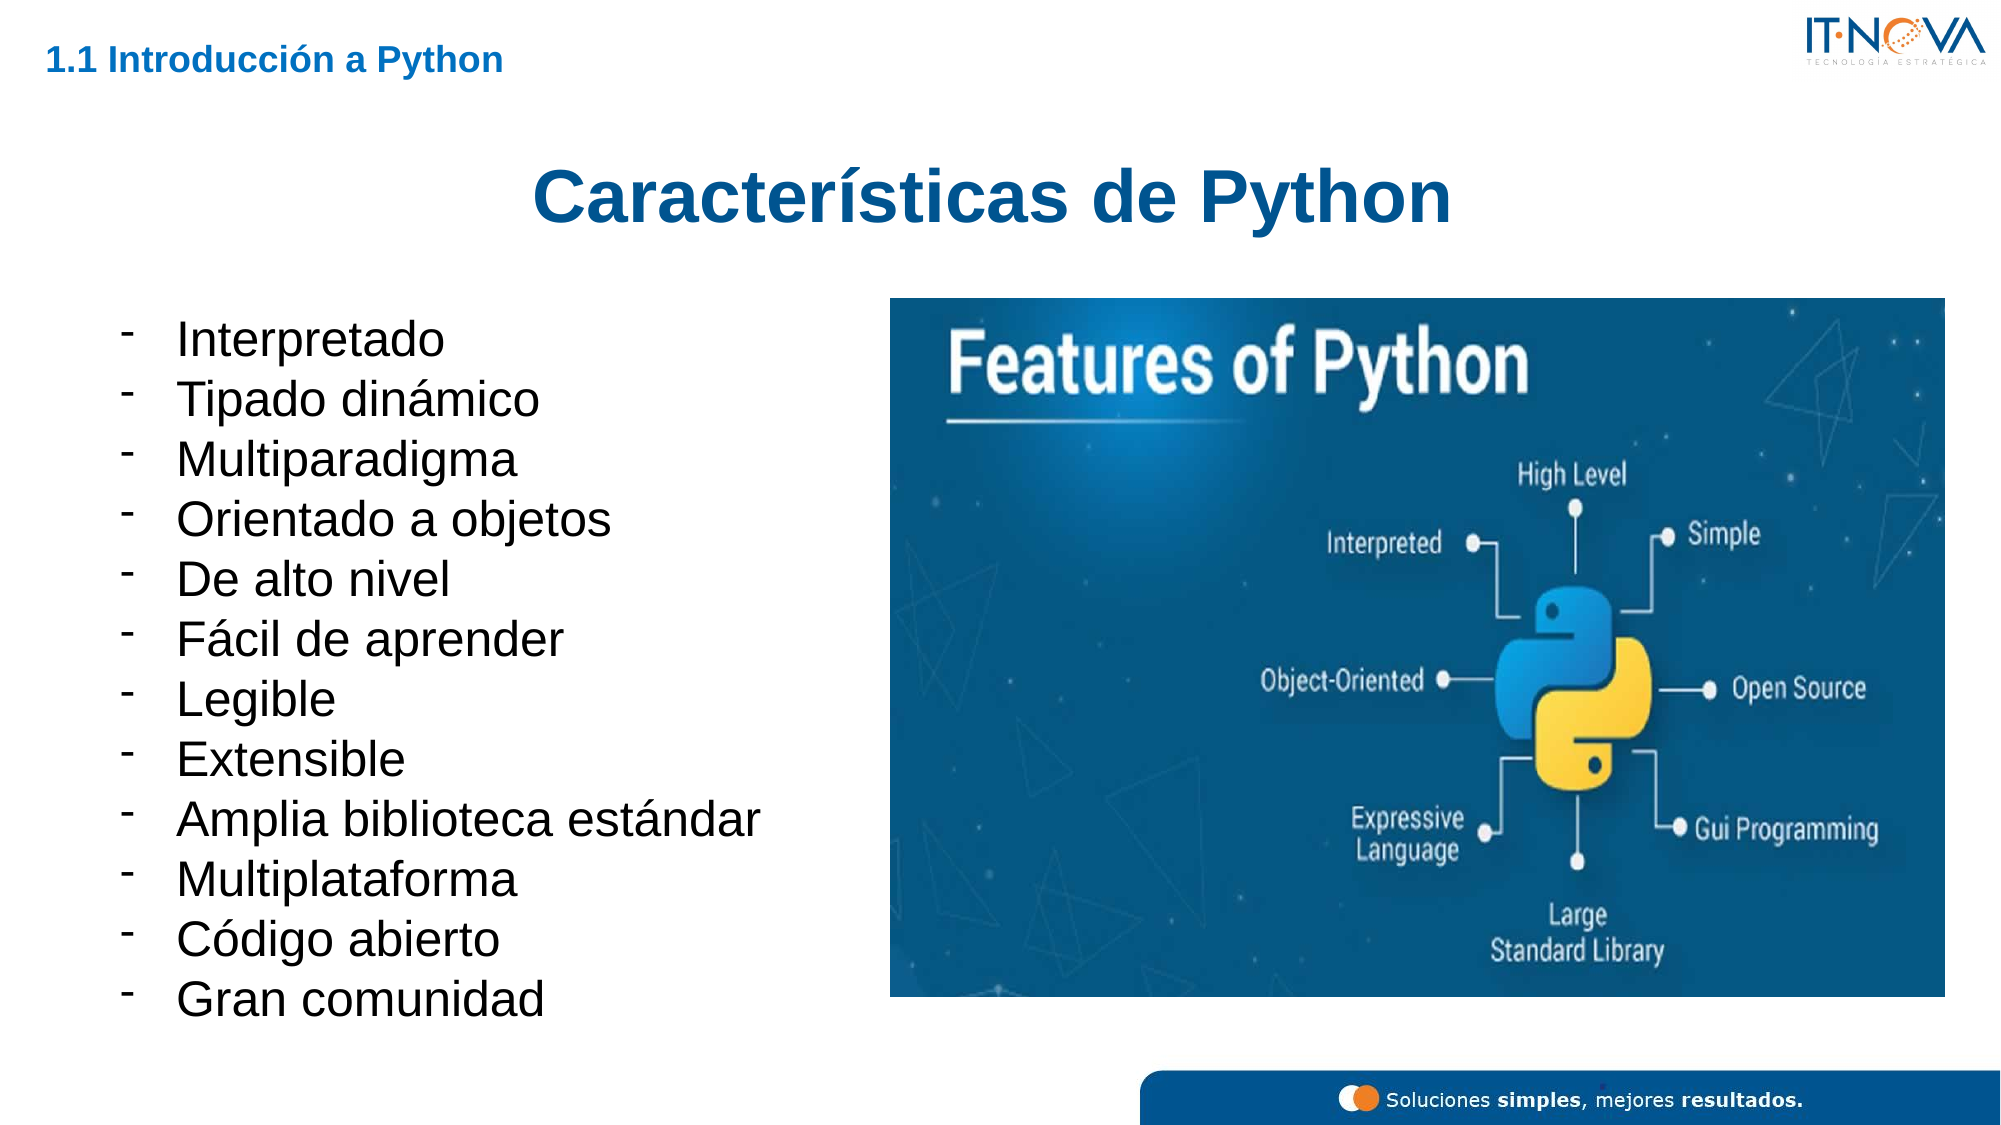

1.1 Introducción a Python
Características de Python
Interpretado
Tipado dinámico
Multiparadigma
Orientado a objetos
De alto nivel
Fácil de aprender
Legible
Extensible
Amplia biblioteca estándar
Multiplataforma
Código abierto
Gran comunidad